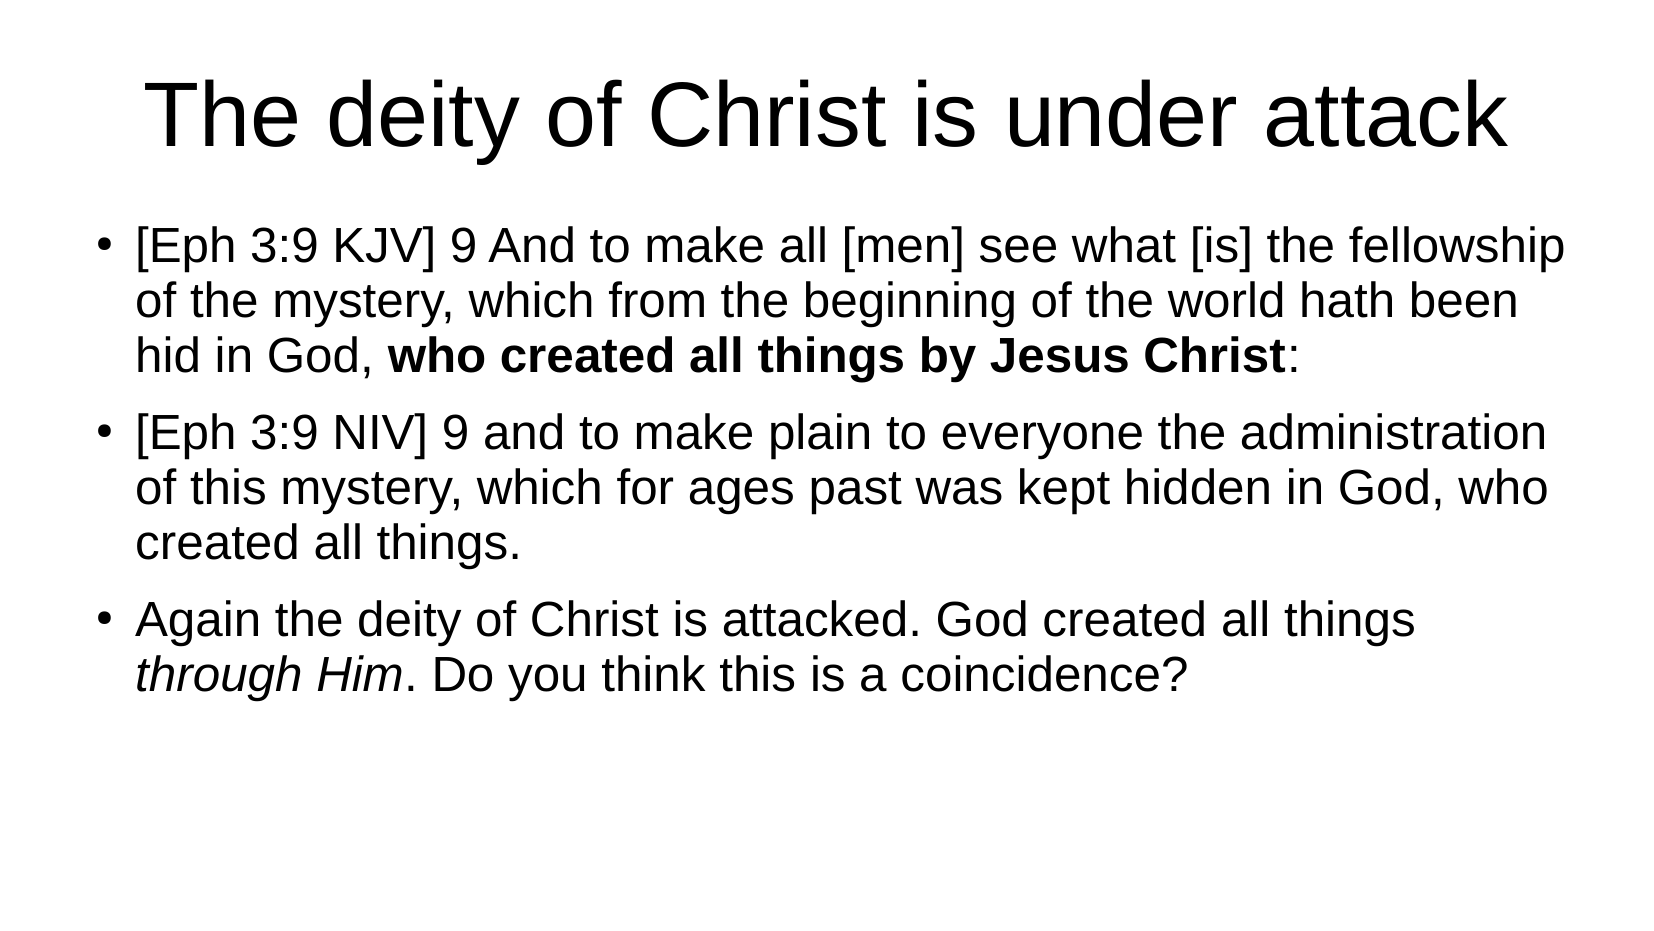

# The deity of Christ is under attack
[Eph 3:9 KJV] 9 And to make all [men] see what [is] the fellowship of the mystery, which from the beginning of the world hath been hid in God, who created all things by Jesus Christ:
[Eph 3:9 NIV] 9 and to make plain to everyone the administration of this mystery, which for ages past was kept hidden in God, who created all things.
Again the deity of Christ is attacked. God created all things through Him. Do you think this is a coincidence?